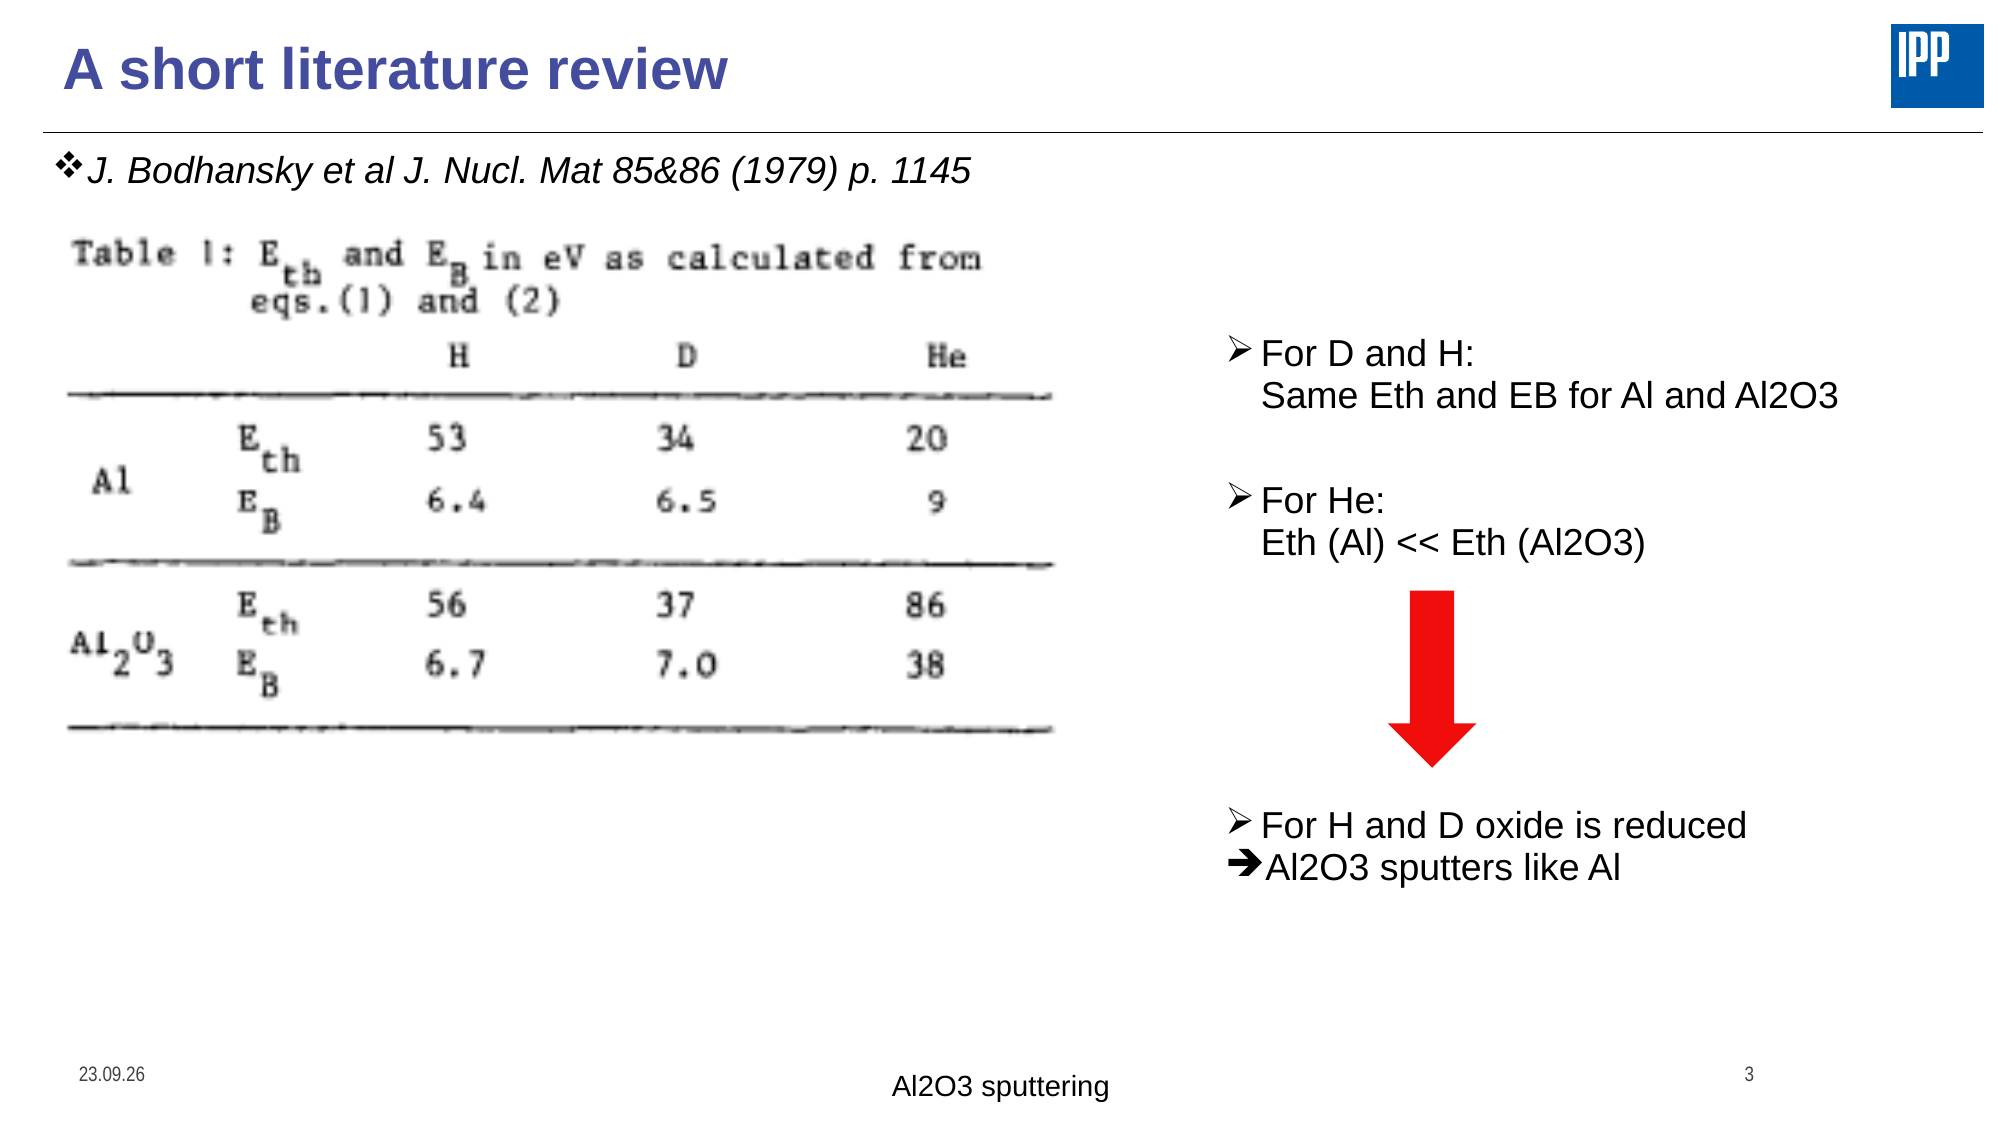

A short literature review
J. Bodhansky et al J. Nucl. Mat 85&86 (1979) p. 1145
For D and H:
Same Eth and EB for Al and Al2O3
For He:
Eth (Al) << Eth (Al2O3)
For H and D oxide is reduced
Al2O3 sputters like Al
Al2O3 sputtering
3